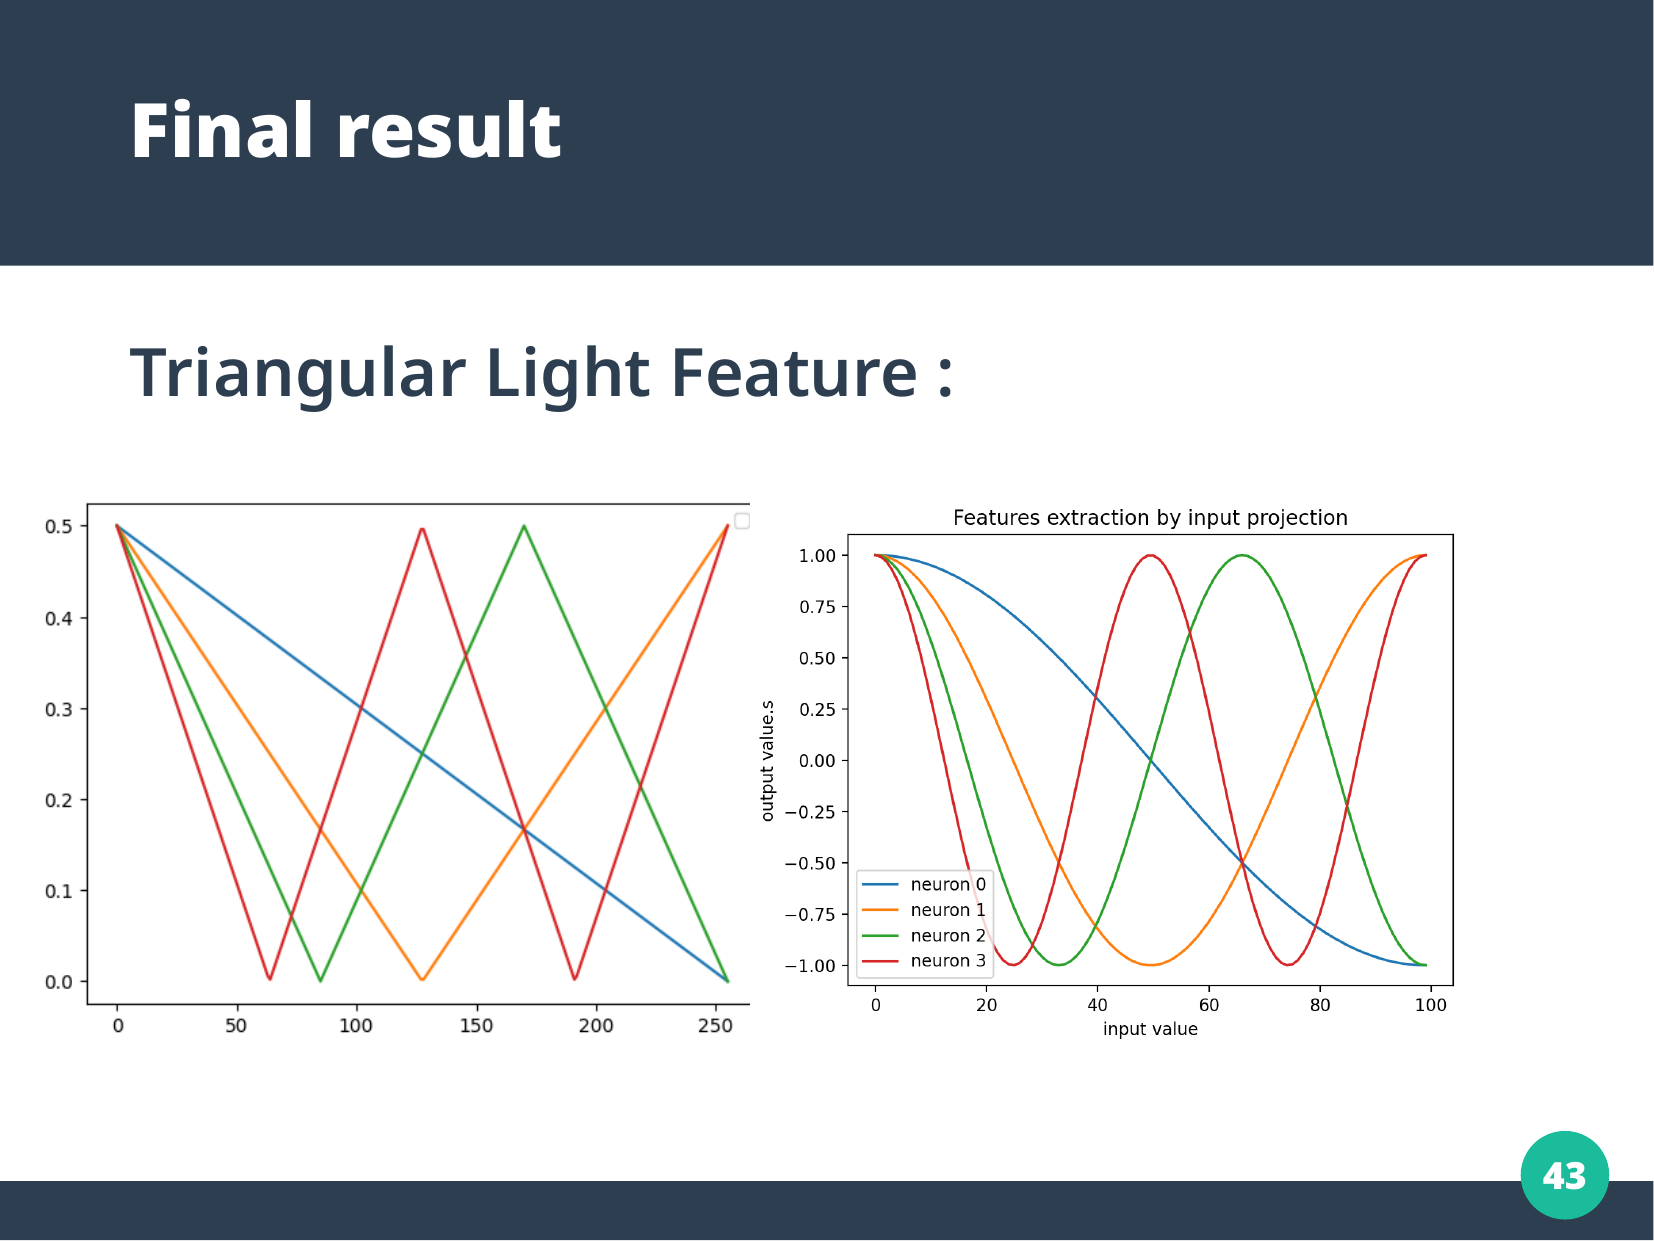

# Final result
Triangular Light Feature :
43